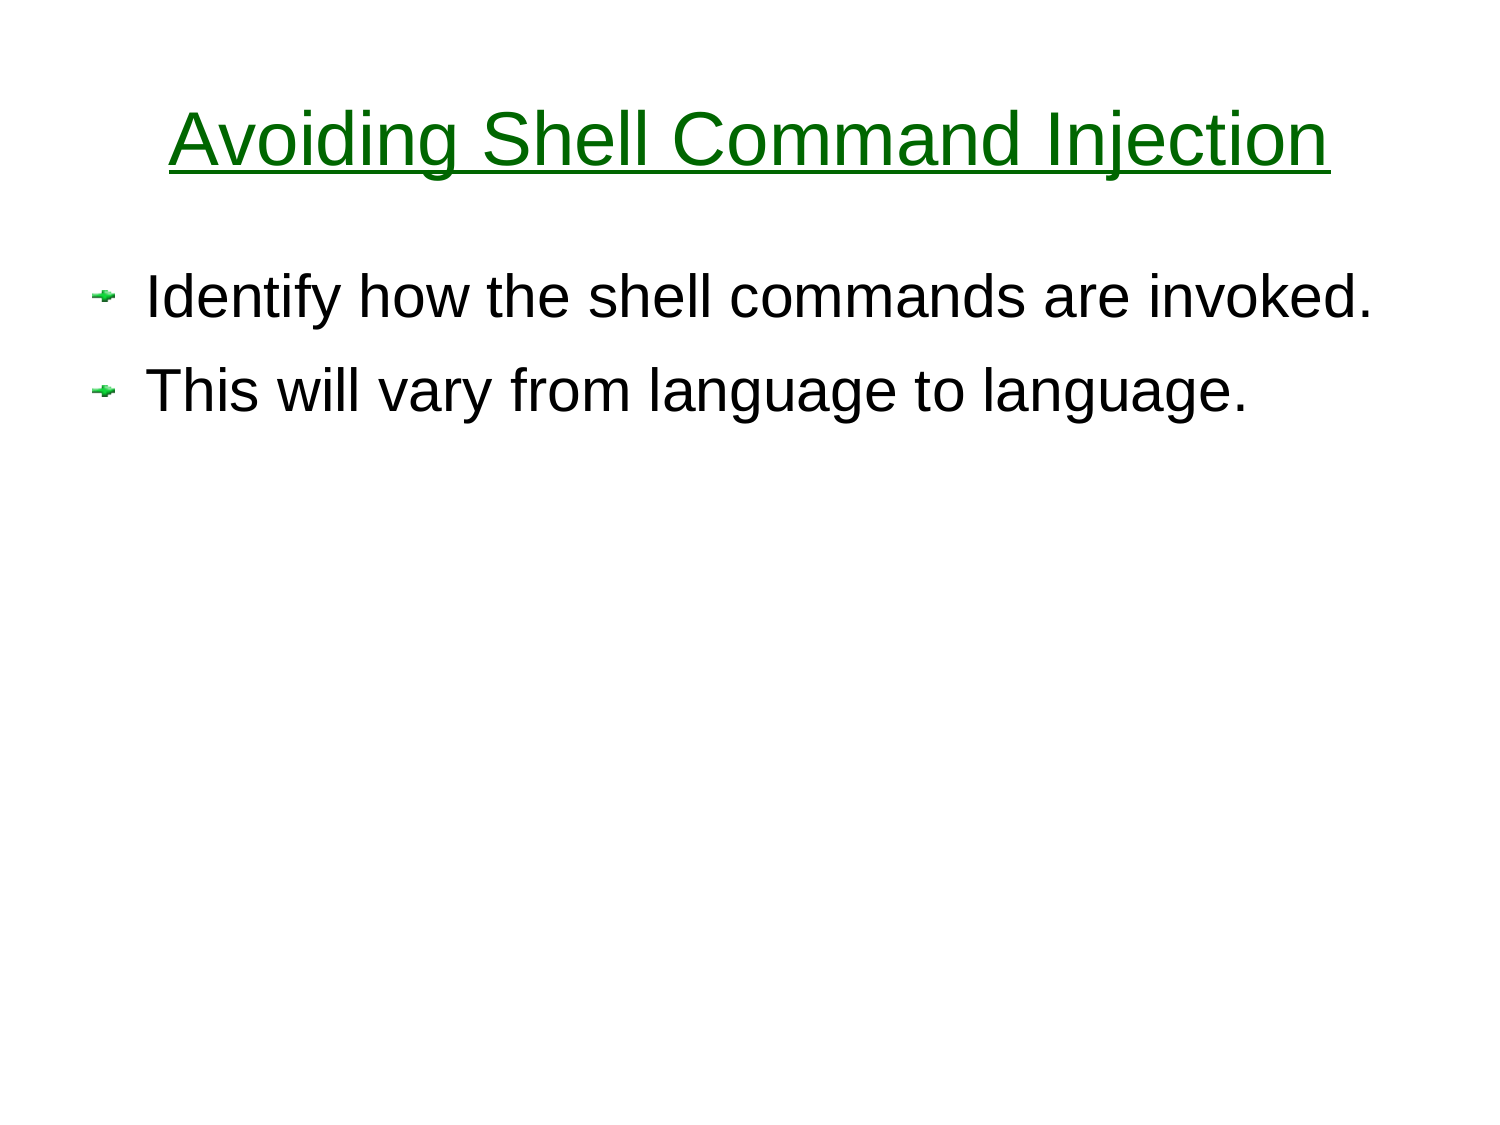

# Avoiding Shell Command Injection
Identify how the shell commands are invoked.
This will vary from language to language.